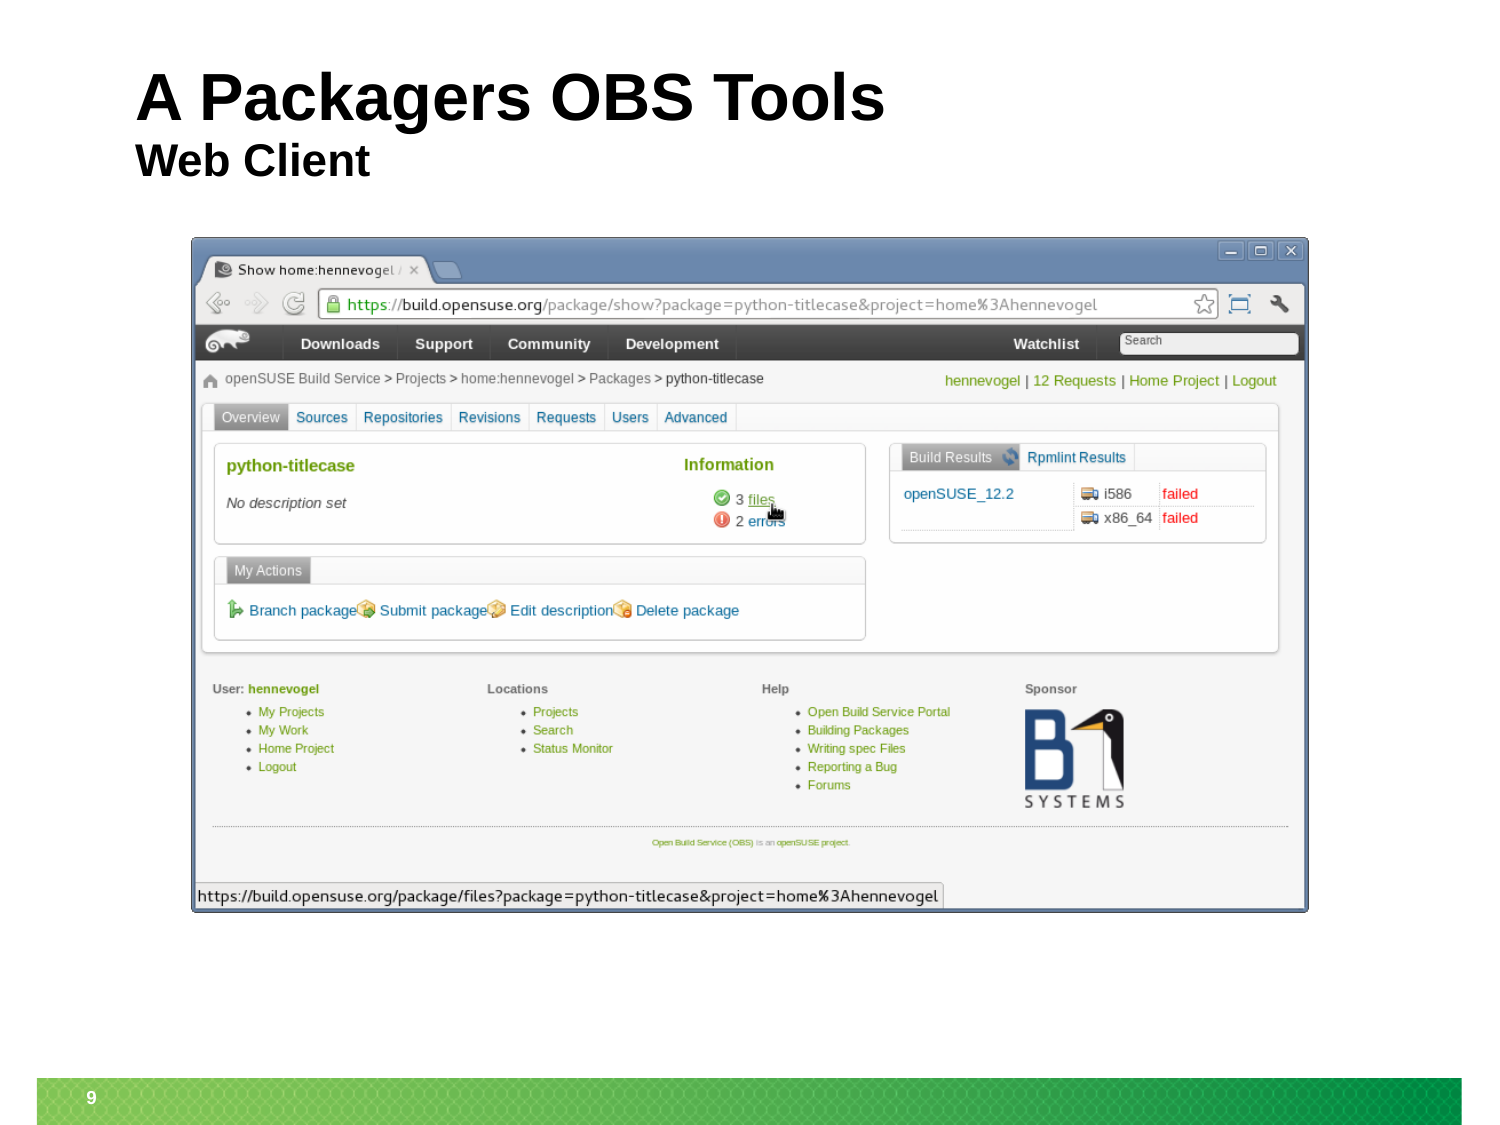

# A Packagers OBS Tools Web Client